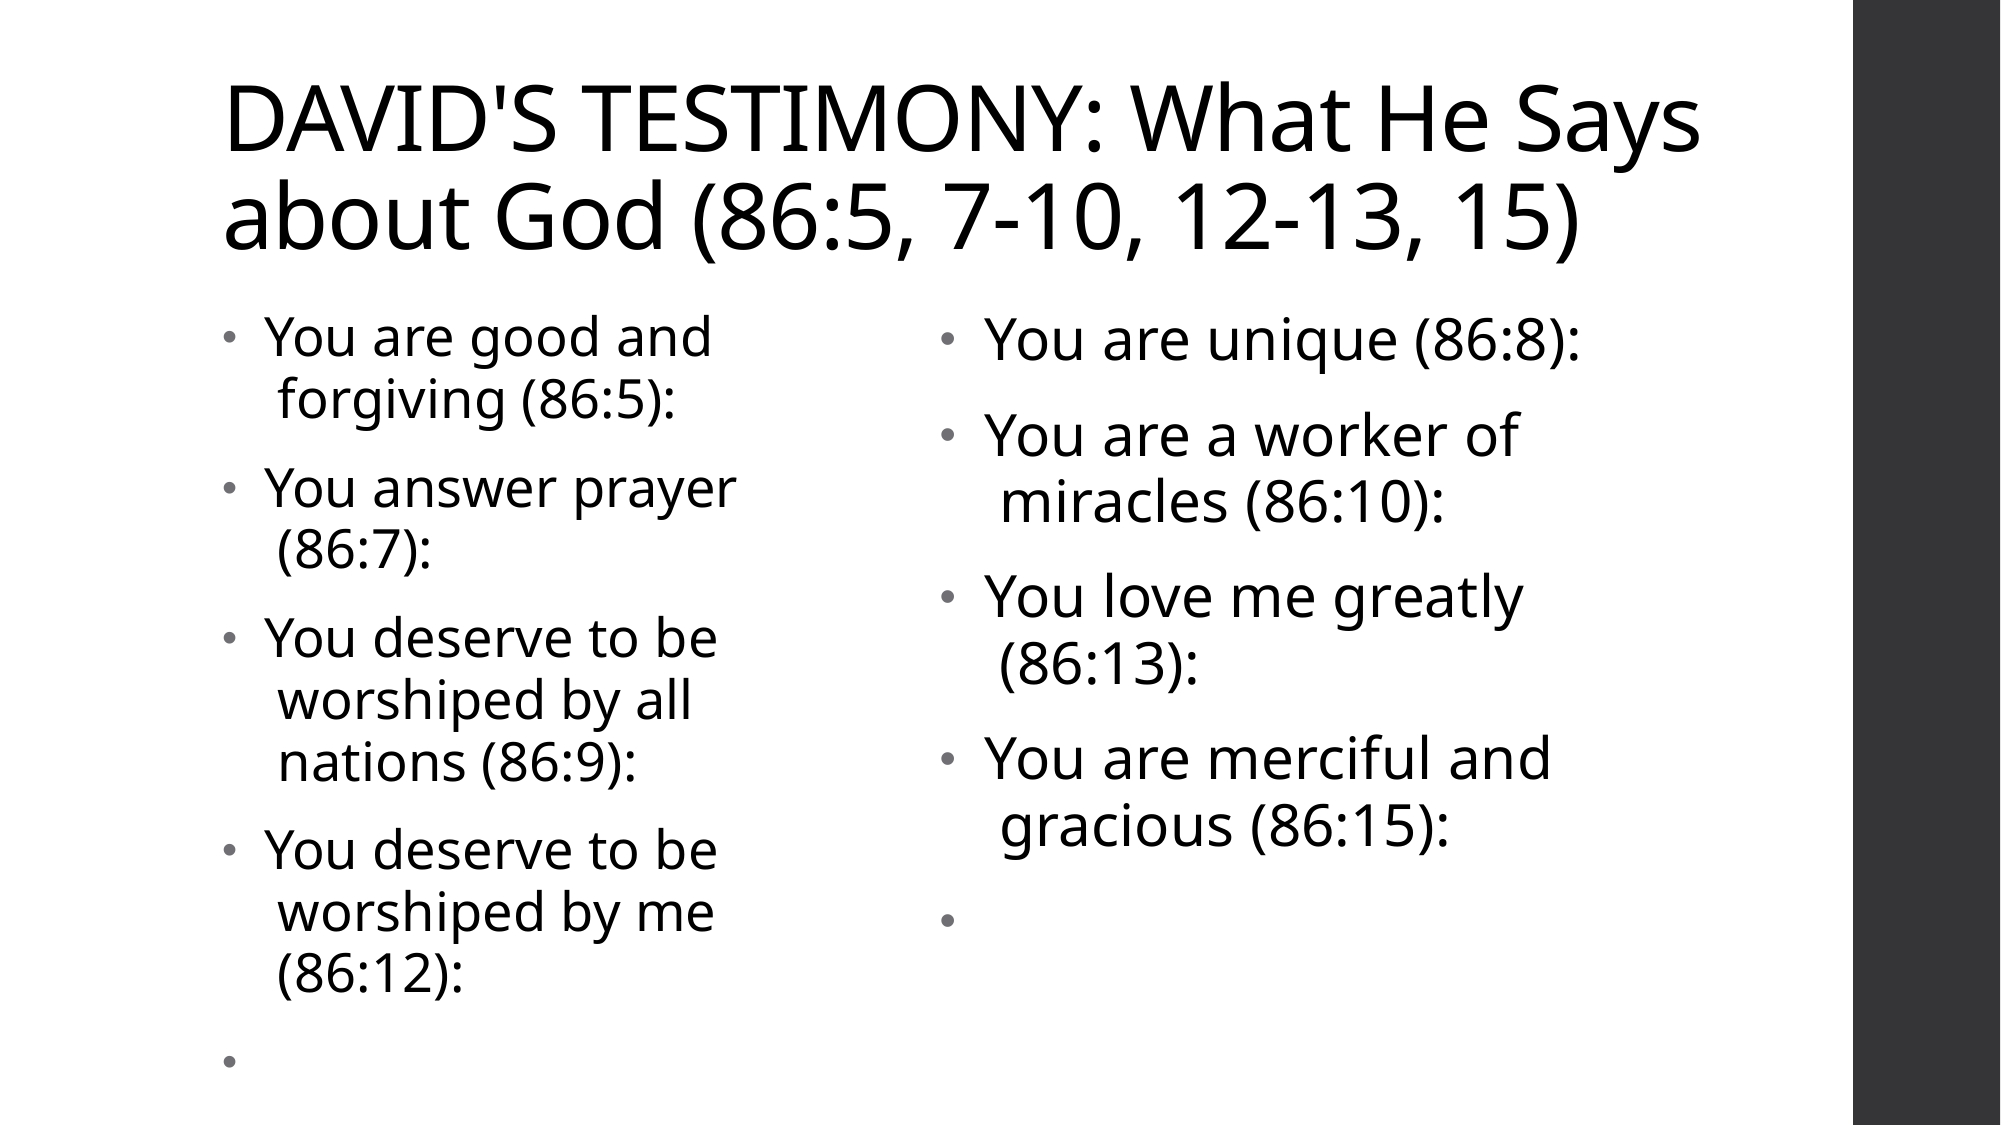

# DAVID'S TESTIMONY: What He Says about God (86:5, 7-10, 12-13, 15)
 You are good and forgiving (86:5):
 You answer prayer (86:7):
 You deserve to be worshiped by all nations (86:9):
 You deserve to be worshiped by me (86:12):
 You are unique (86:8):
 You are a worker of miracles (86:10):
 You love me greatly (86:13):
 You are merciful and gracious (86:15):